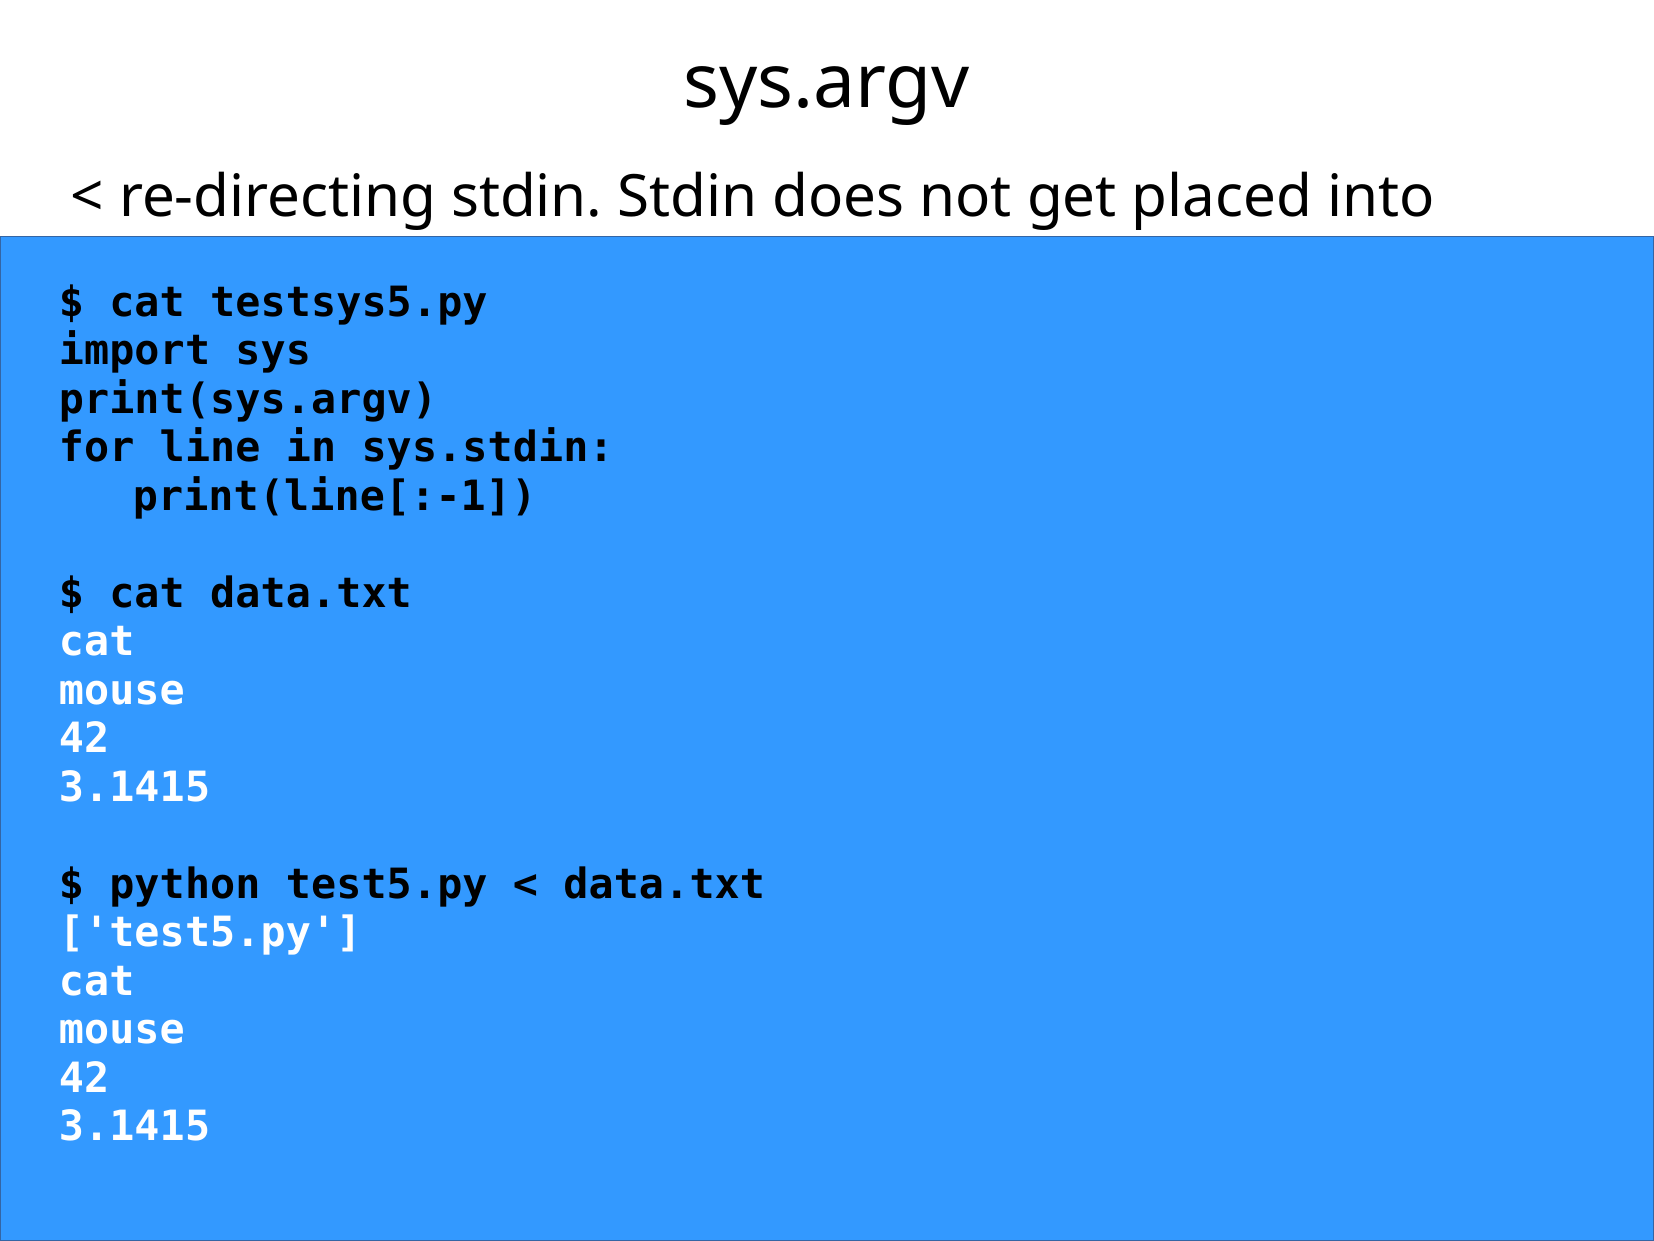

# sys.argv
< re-directing stdin. Stdin does not get placed into sys.argv...
$ cat testsys5.py
import sys
print(sys.argv)
for line in sys.stdin:
	print(line[:-1])
$ cat data.txt
cat
mouse
42
3.1415
$ python test5.py < data.txt
['test5.py']
cat
mouse
42
3.1415